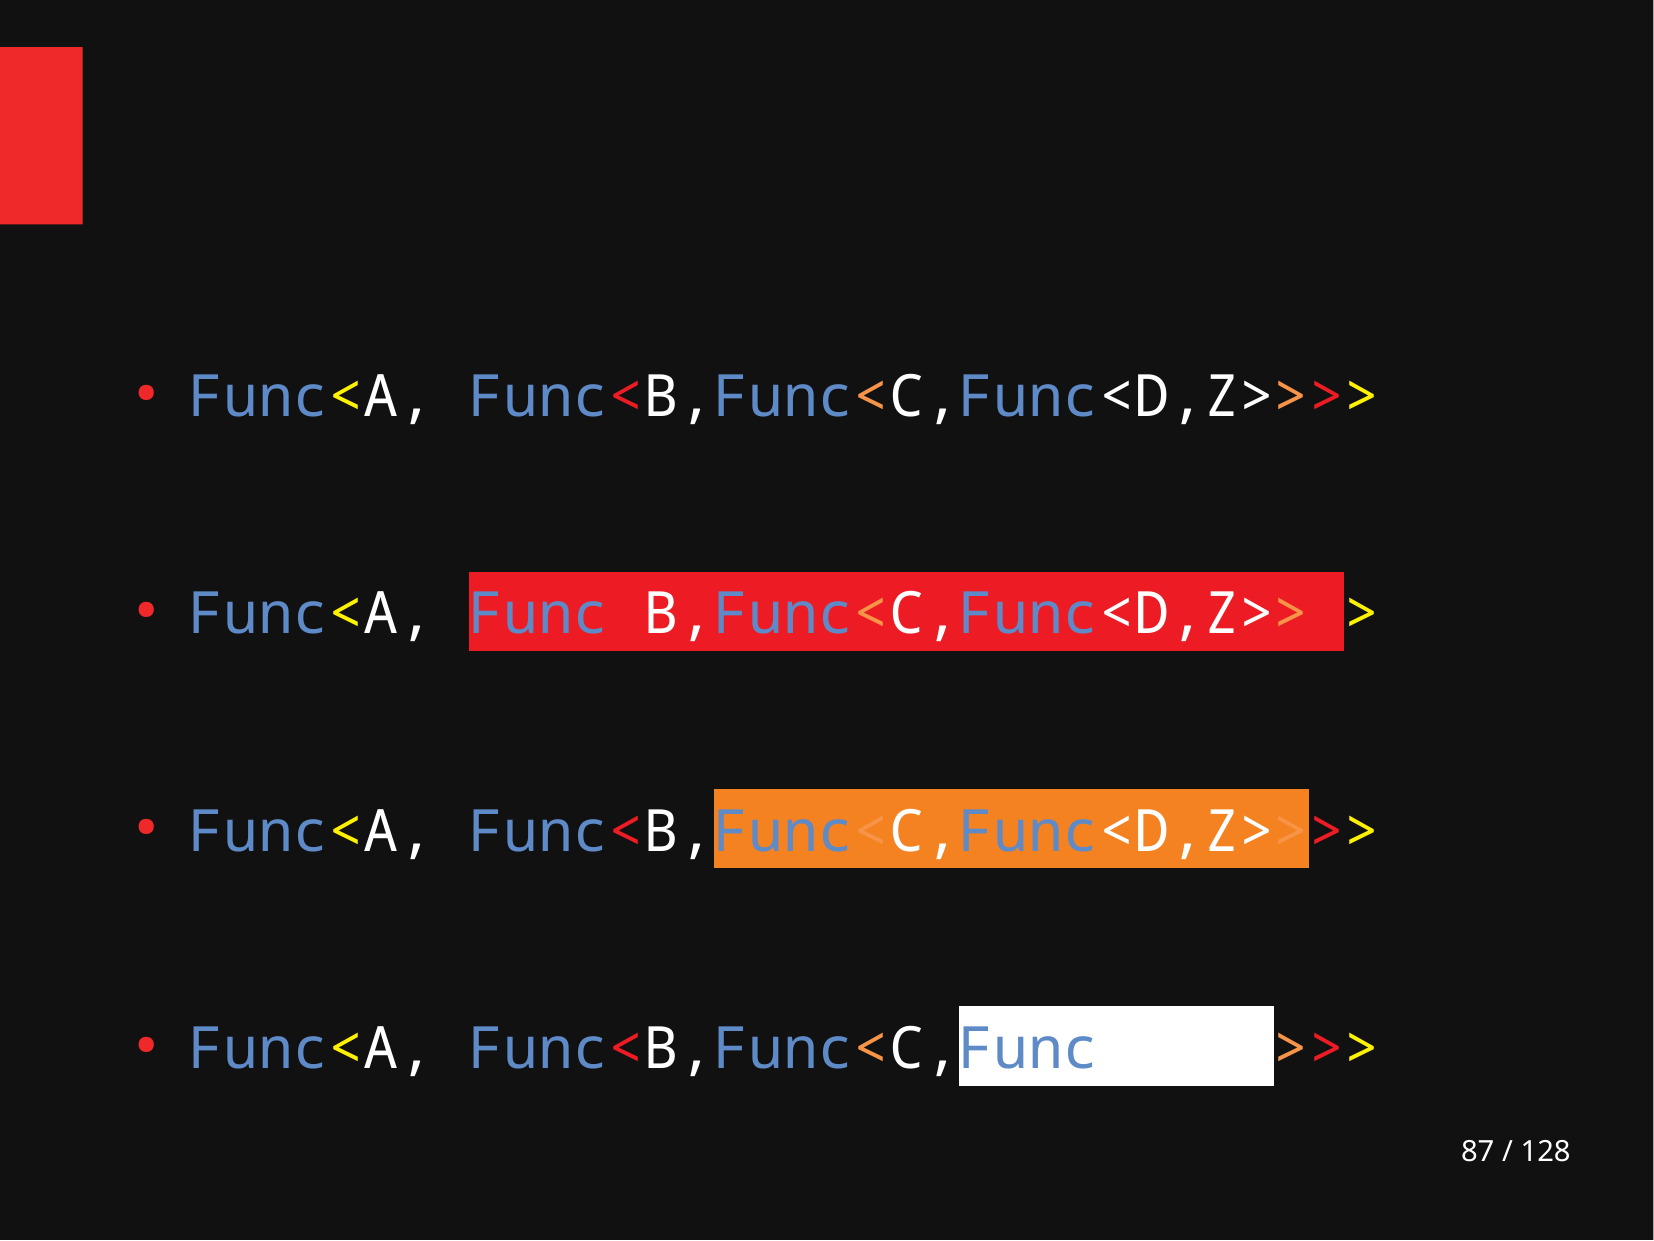

# Func<A, Func<B,Func<C,Func<D,Z>>>>
Func<A, Func<B,Func<C,Func<D,Z>>>>
Func<A, Func<B,Func<C,Func<D,Z>>>>
Func<A, Func<B,Func<C,Func<D,Z>>>>
87